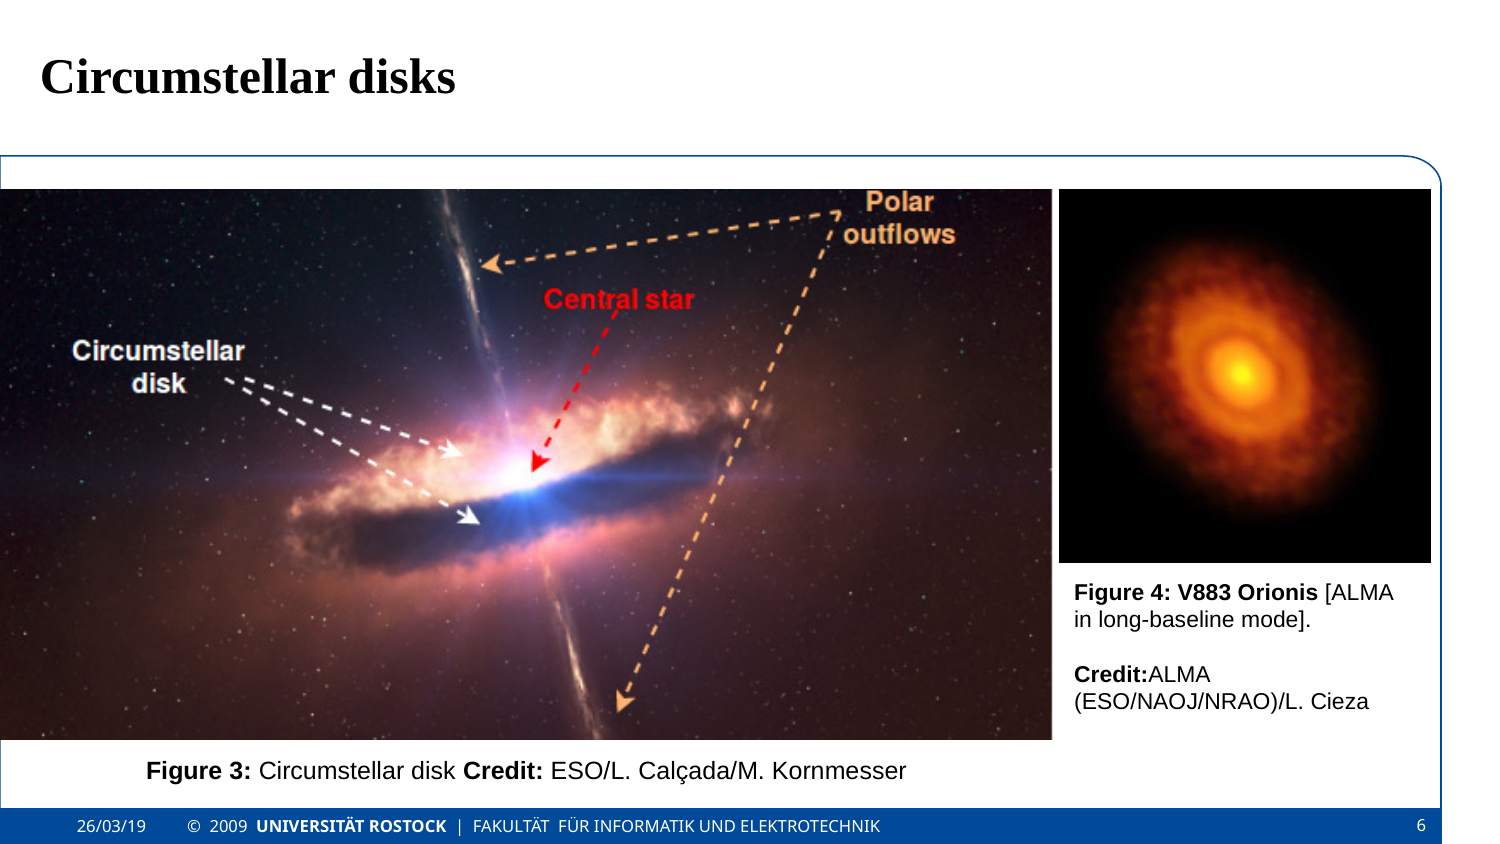

Circumstellar disks
Figure 4: V883 Orionis [ALMA in long-baseline mode].
Credit:ALMA (ESO/NAOJ/NRAO)/L. Cieza
Figure 3: Circumstellar disk Credit: ESO/L. Calçada/M. Kornmesser
© 2009 UNIVERSITÄT ROSTOCK | FAKULTÄT FÜR INFORMATIK UND ELEKTROTECHNIK
26/03/19